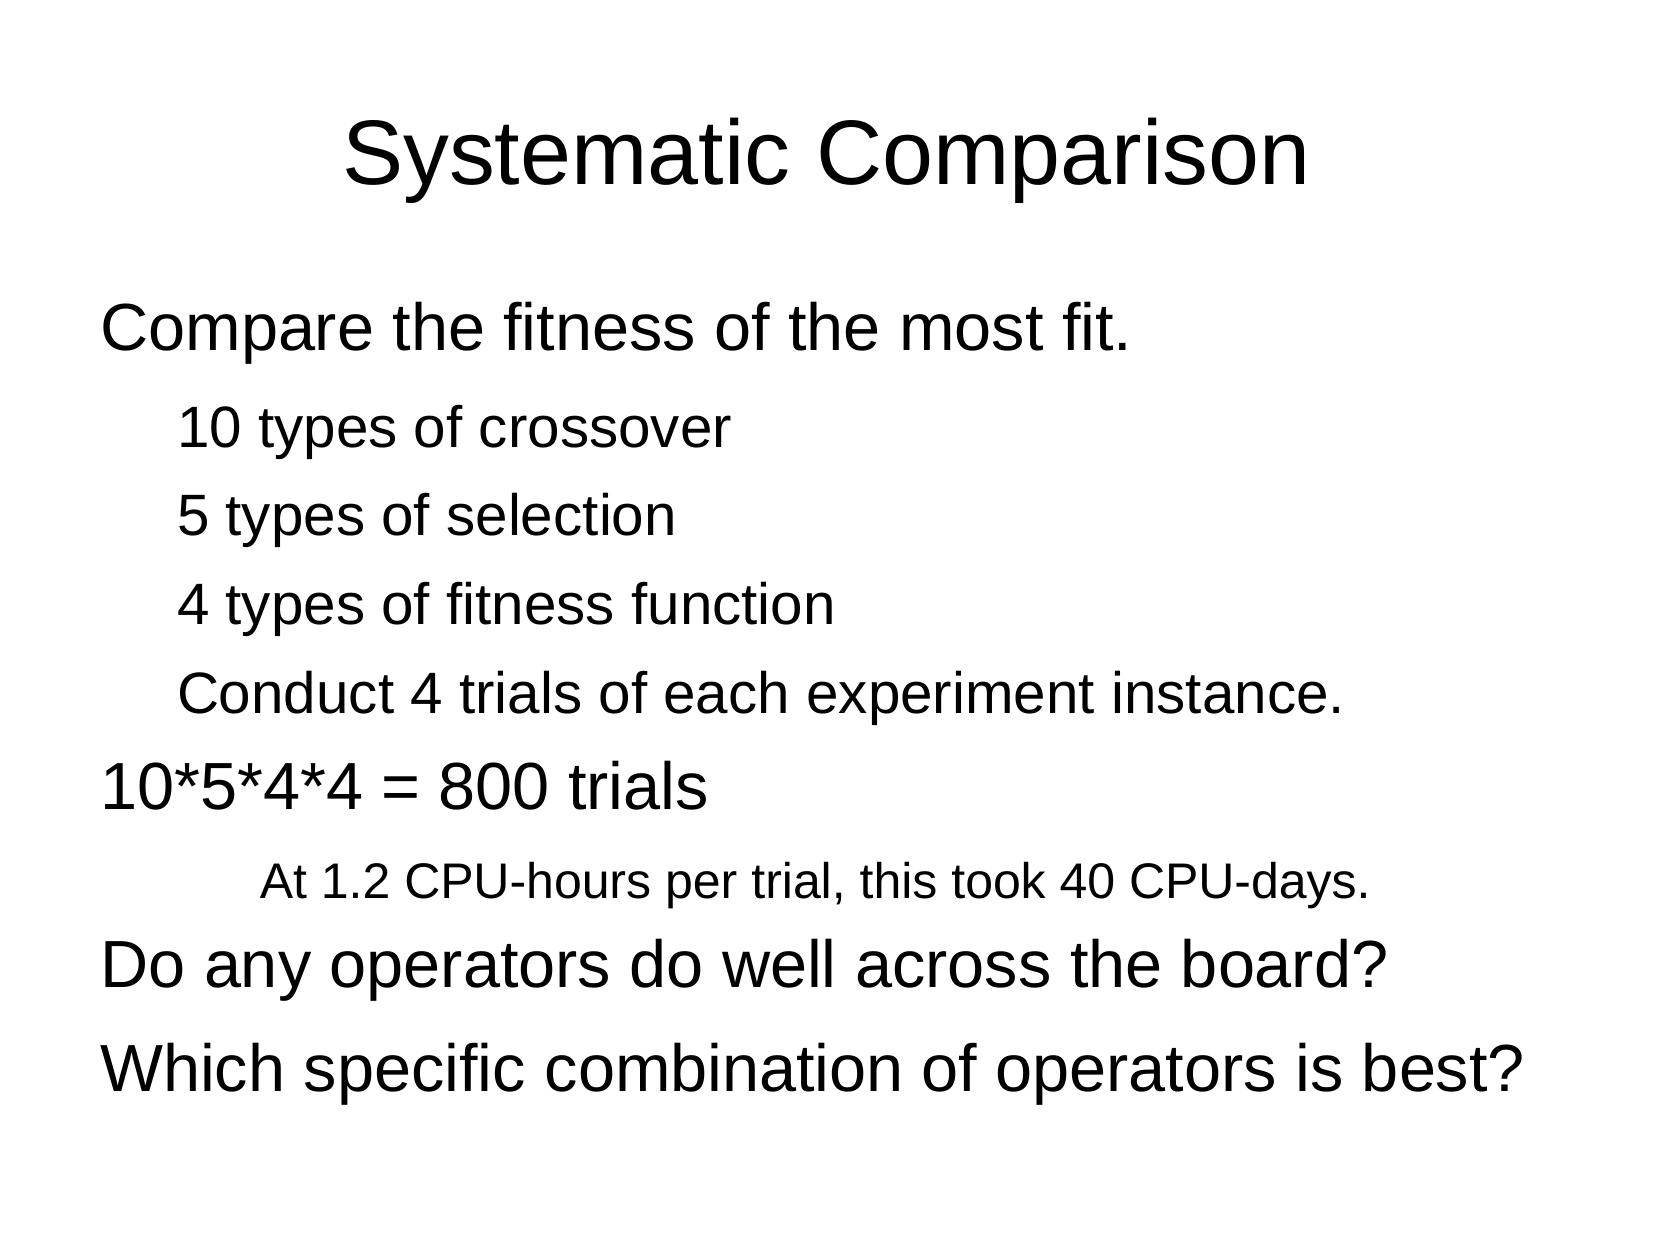

# Systematic Comparison
Compare the fitness of the most fit.
10 types of crossover
5 types of selection
4 types of fitness function
Conduct 4 trials of each experiment instance.
10*5*4*4 = 800 trials
At 1.2 CPU-hours per trial, this took 40 CPU-days.
Do any operators do well across the board?
Which specific combination of operators is best?